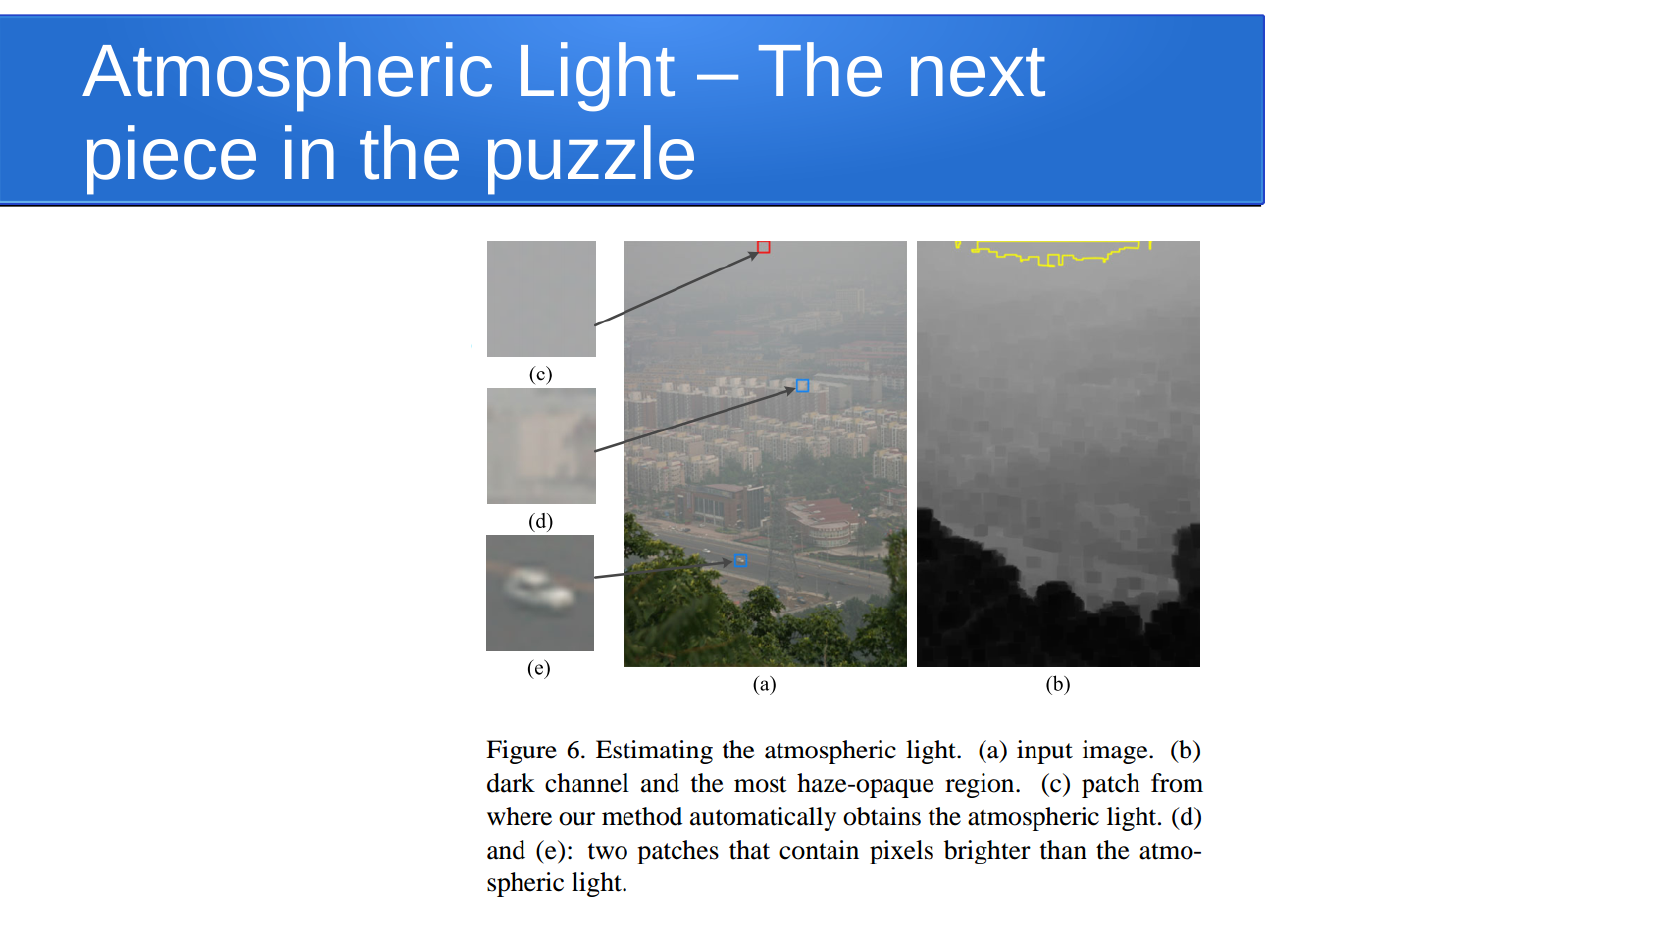

# Atmospheric Light – The next piece in the puzzle